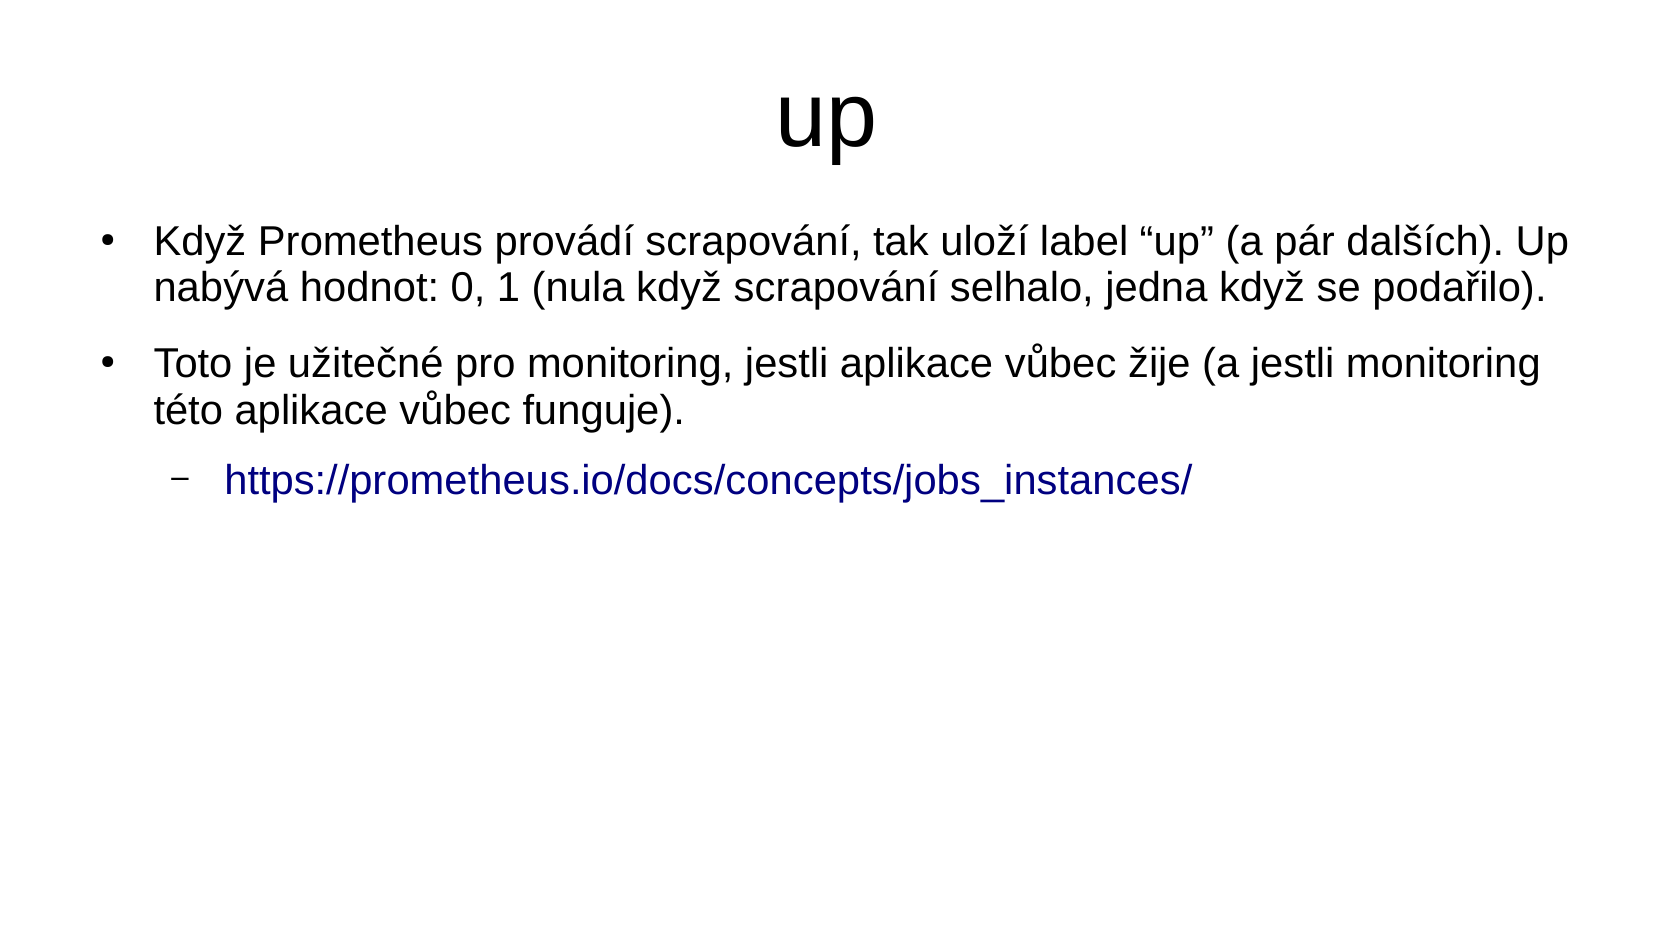

# up
Když Prometheus provádí scrapování, tak uloží label “up” (a pár dalších). Up nabývá hodnot: 0, 1 (nula když scrapování selhalo, jedna když se podařilo).
Toto je užitečné pro monitoring, jestli aplikace vůbec žije (a jestli monitoring této aplikace vůbec funguje).
https://prometheus.io/docs/concepts/jobs_instances/